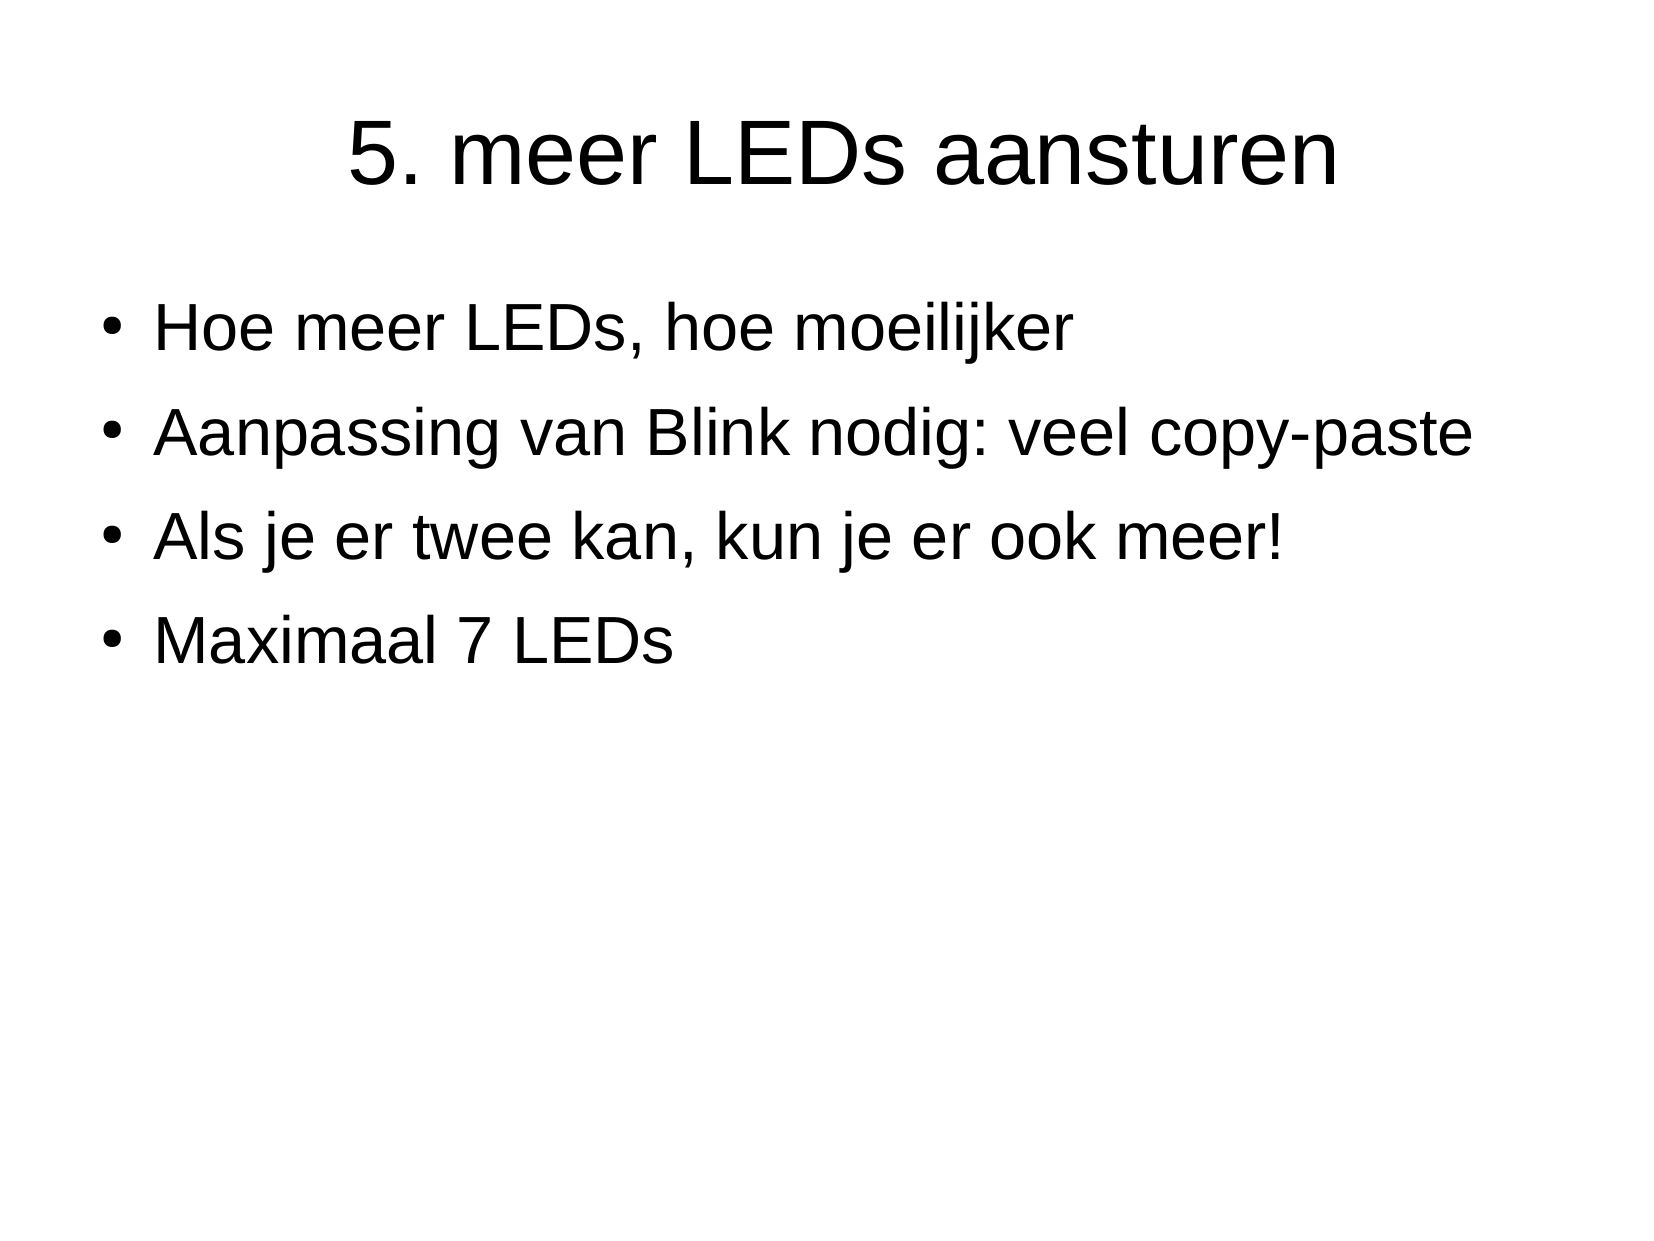

# 5. meer LEDs aansturen
Hoe meer LEDs, hoe moeilijker
Aanpassing van Blink nodig: veel copy-paste
Als je er twee kan, kun je er ook meer!
Maximaal 7 LEDs